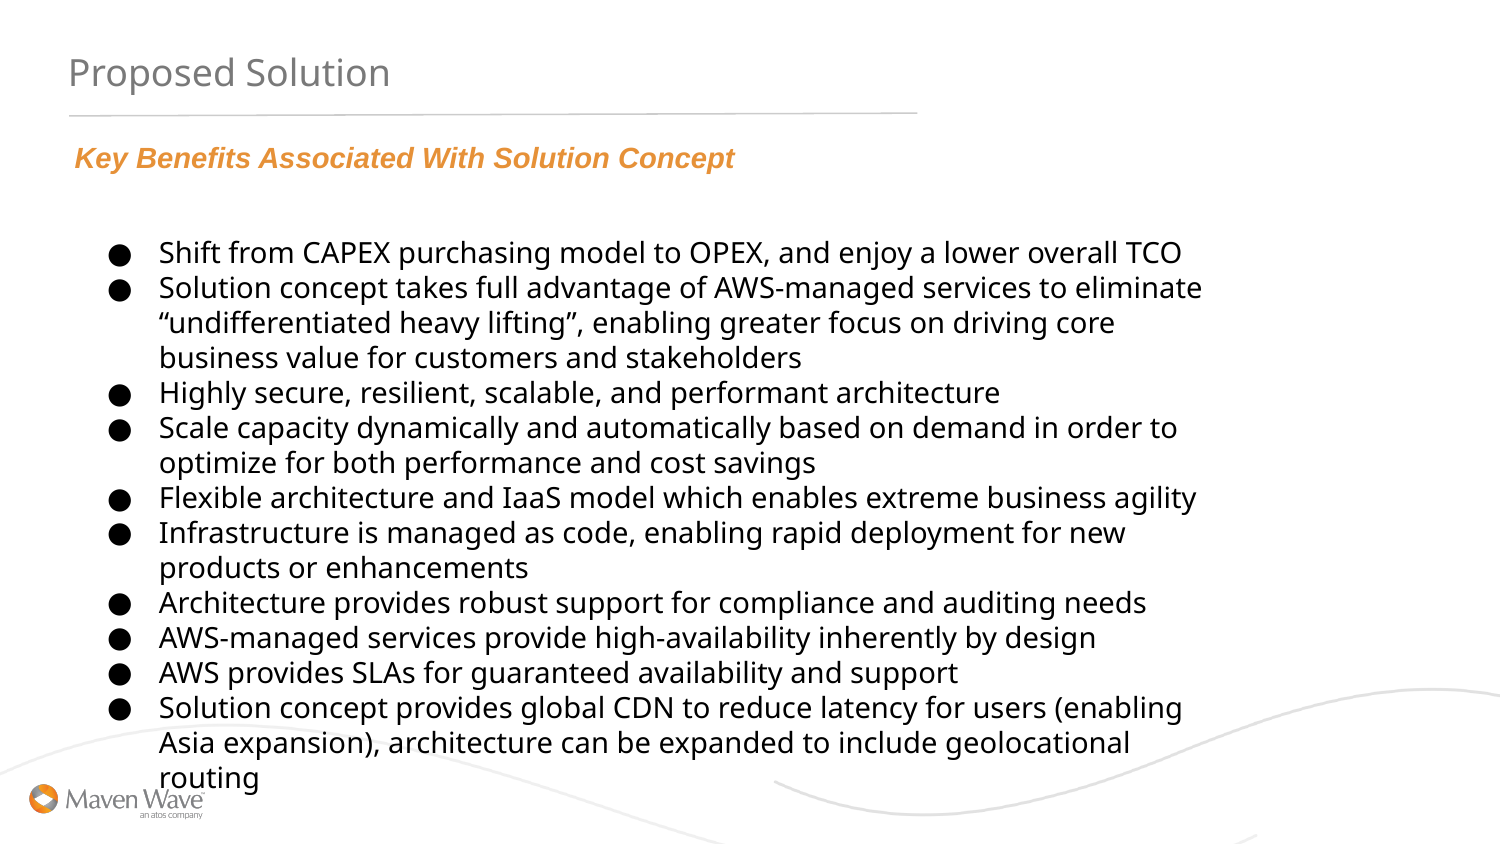

Proposed Solution
Key Benefits Associated With Solution Concept
Shift from CAPEX purchasing model to OPEX, and enjoy a lower overall TCO
Solution concept takes full advantage of AWS-managed services to eliminate “undifferentiated heavy lifting”, enabling greater focus on driving core business value for customers and stakeholders
Highly secure, resilient, scalable, and performant architecture
Scale capacity dynamically and automatically based on demand in order to optimize for both performance and cost savings
Flexible architecture and IaaS model which enables extreme business agility
Infrastructure is managed as code, enabling rapid deployment for new products or enhancements
Architecture provides robust support for compliance and auditing needs
AWS-managed services provide high-availability inherently by design
AWS provides SLAs for guaranteed availability and support
Solution concept provides global CDN to reduce latency for users (enabling Asia expansion), architecture can be expanded to include geolocational routing